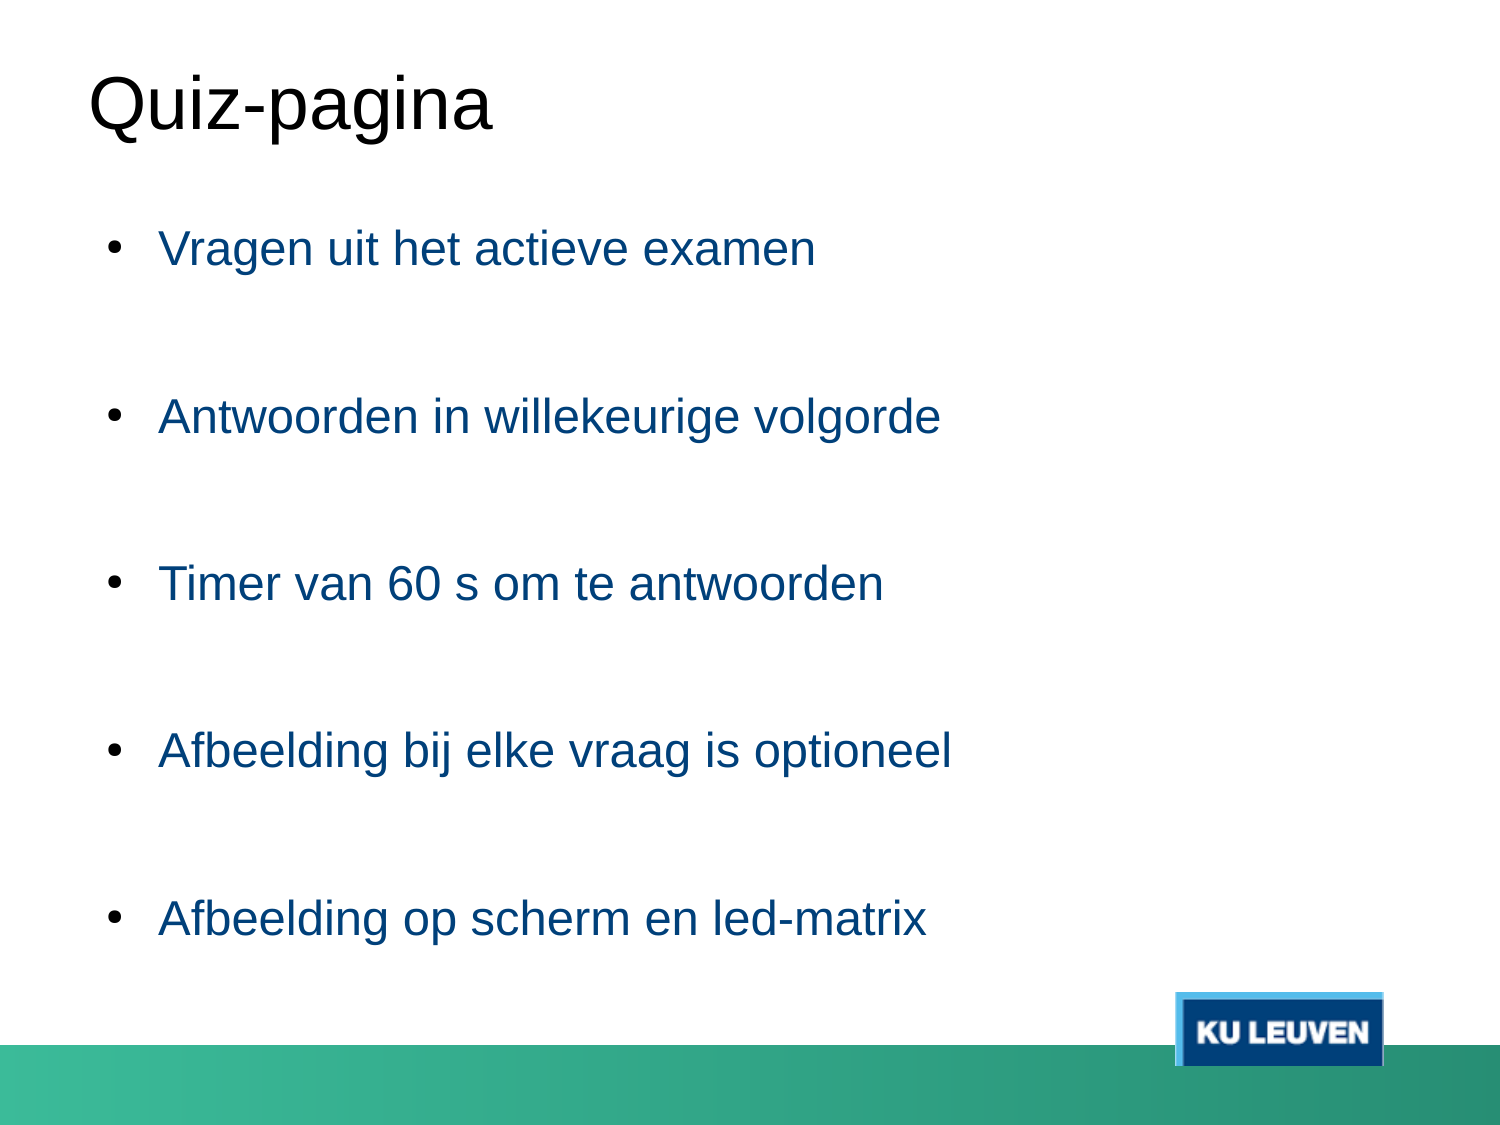

# Quiz-pagina
Vragen uit het actieve examen
Antwoorden in willekeurige volgorde
Timer van 60 s om te antwoorden
Afbeelding bij elke vraag is optioneel
Afbeelding op scherm en led-matrix